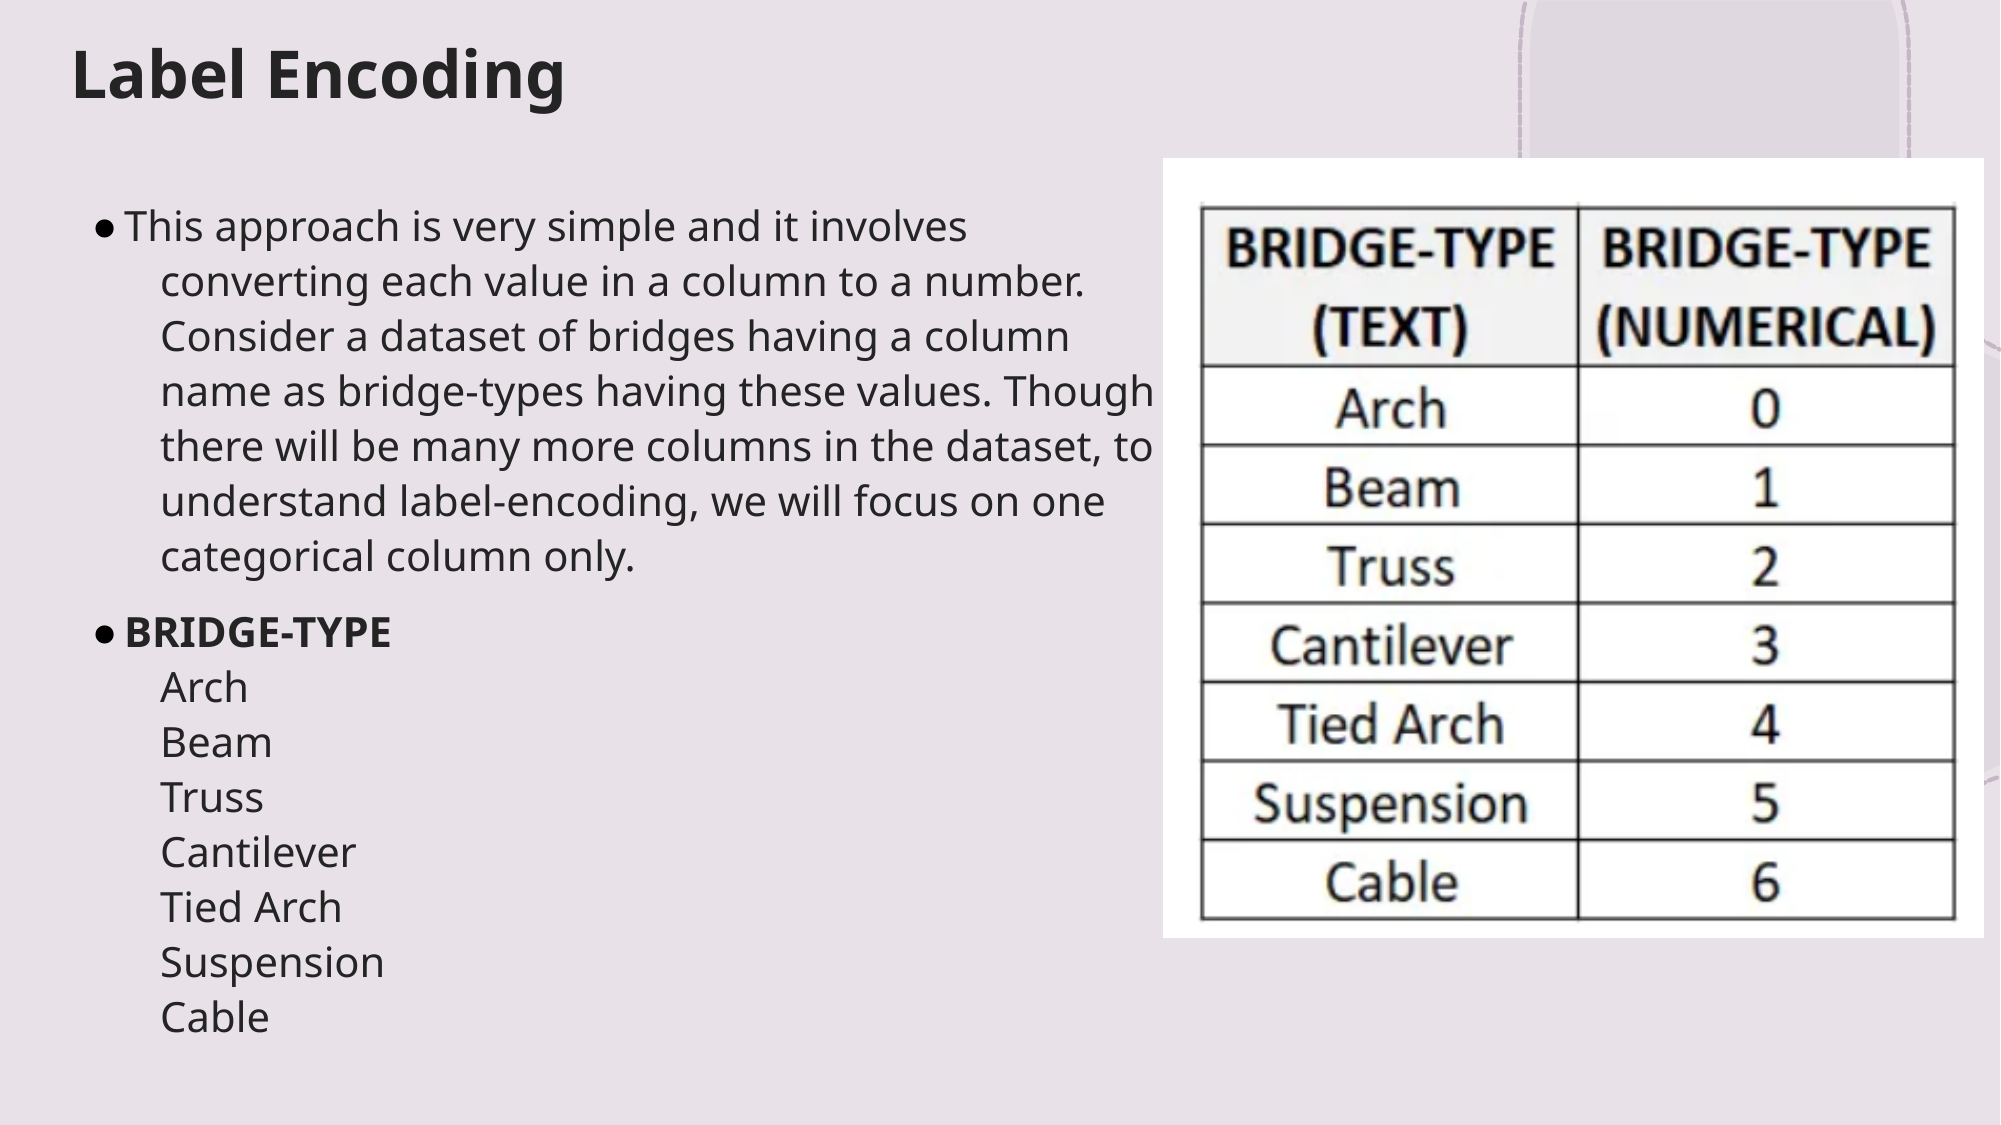

# Label Encoding
This approach is very simple and it involves converting each value in a column to a number. Consider a dataset of bridges having a column name as bridge-types having these values. Though there will be many more columns in the dataset, to understand label-encoding, we will focus on one categorical column only.
BRIDGE-TYPE
Arch
Beam
Truss
Cantilever
Tied Arch
Suspension
Cable